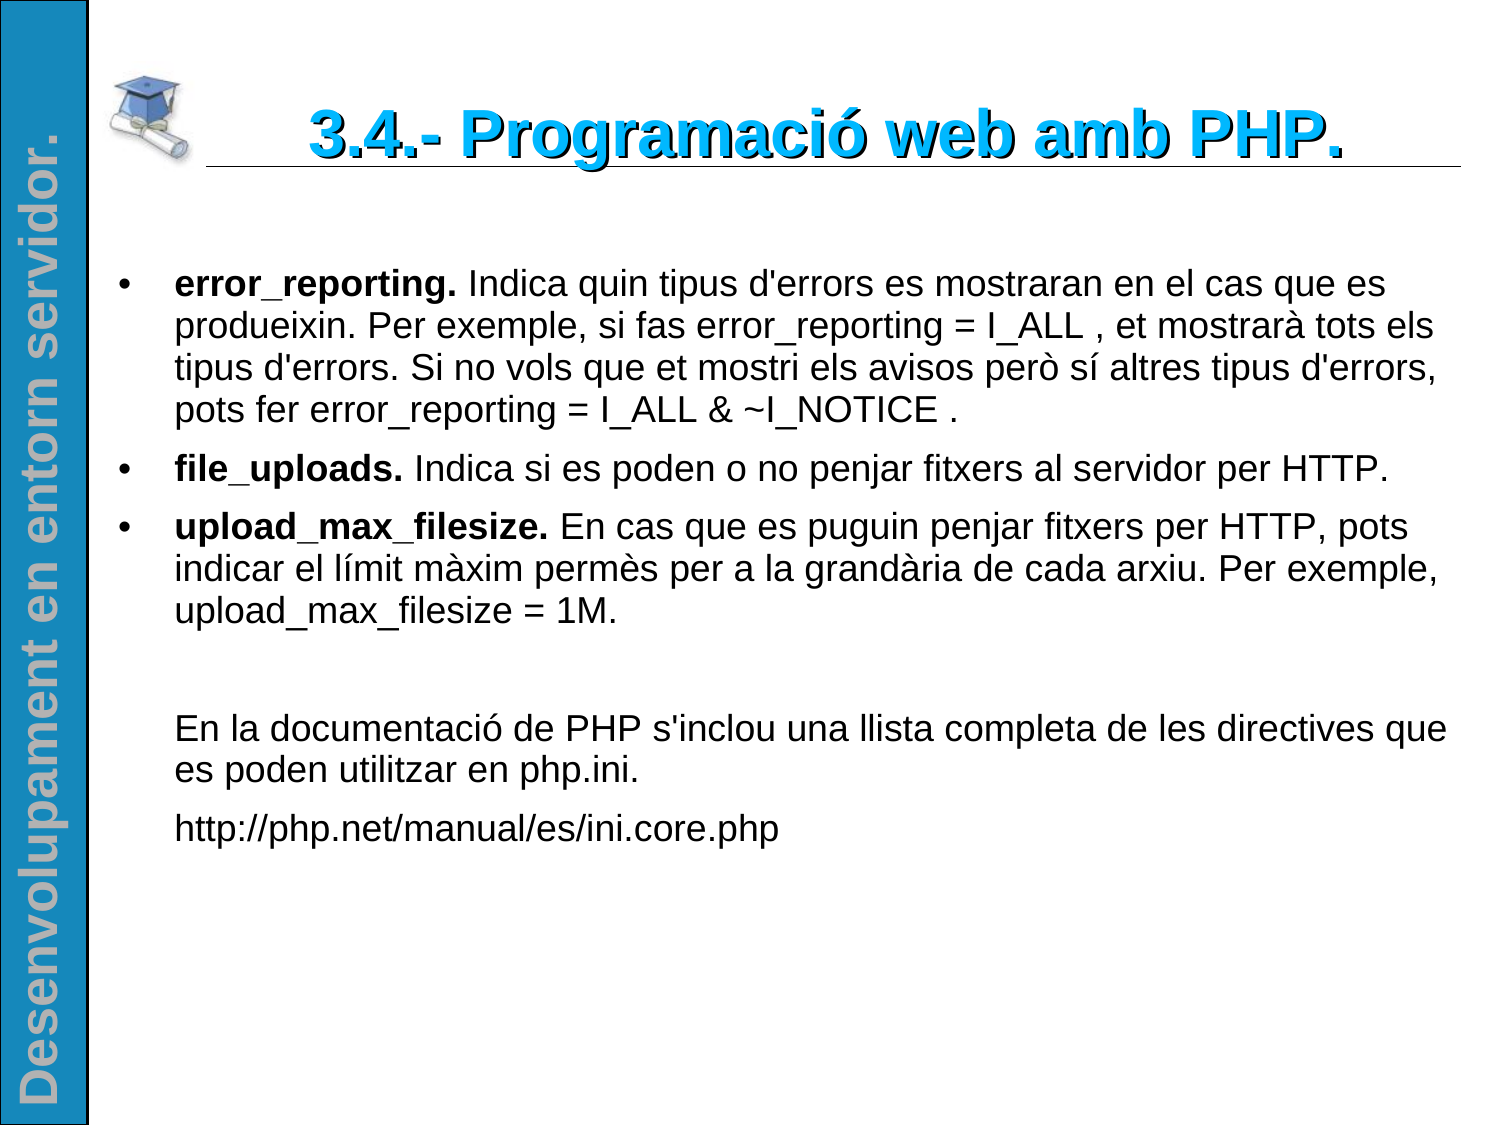

# 3.4.- Programació web amb PHP.
error_reporting. Indica quin tipus d'errors es mostraran en el cas que es produeixin. Per exemple, si fas error_reporting = I_ALL , et mostrarà tots els tipus d'errors. Si no vols que et mostri els avisos però sí altres tipus d'errors, pots fer error_reporting = I_ALL & ~I_NOTICE .
file_uploads. Indica si es poden o no penjar fitxers al servidor per HTTP.
upload_max_filesize. En cas que es puguin penjar fitxers per HTTP, pots indicar el límit màxim permès per a la grandària de cada arxiu. Per exemple, upload_max_filesize = 1M.
En la documentació de PHP s'inclou una llista completa de les directives que es poden utilitzar en php.ini.
http://php.net/manual/es/ini.core.php